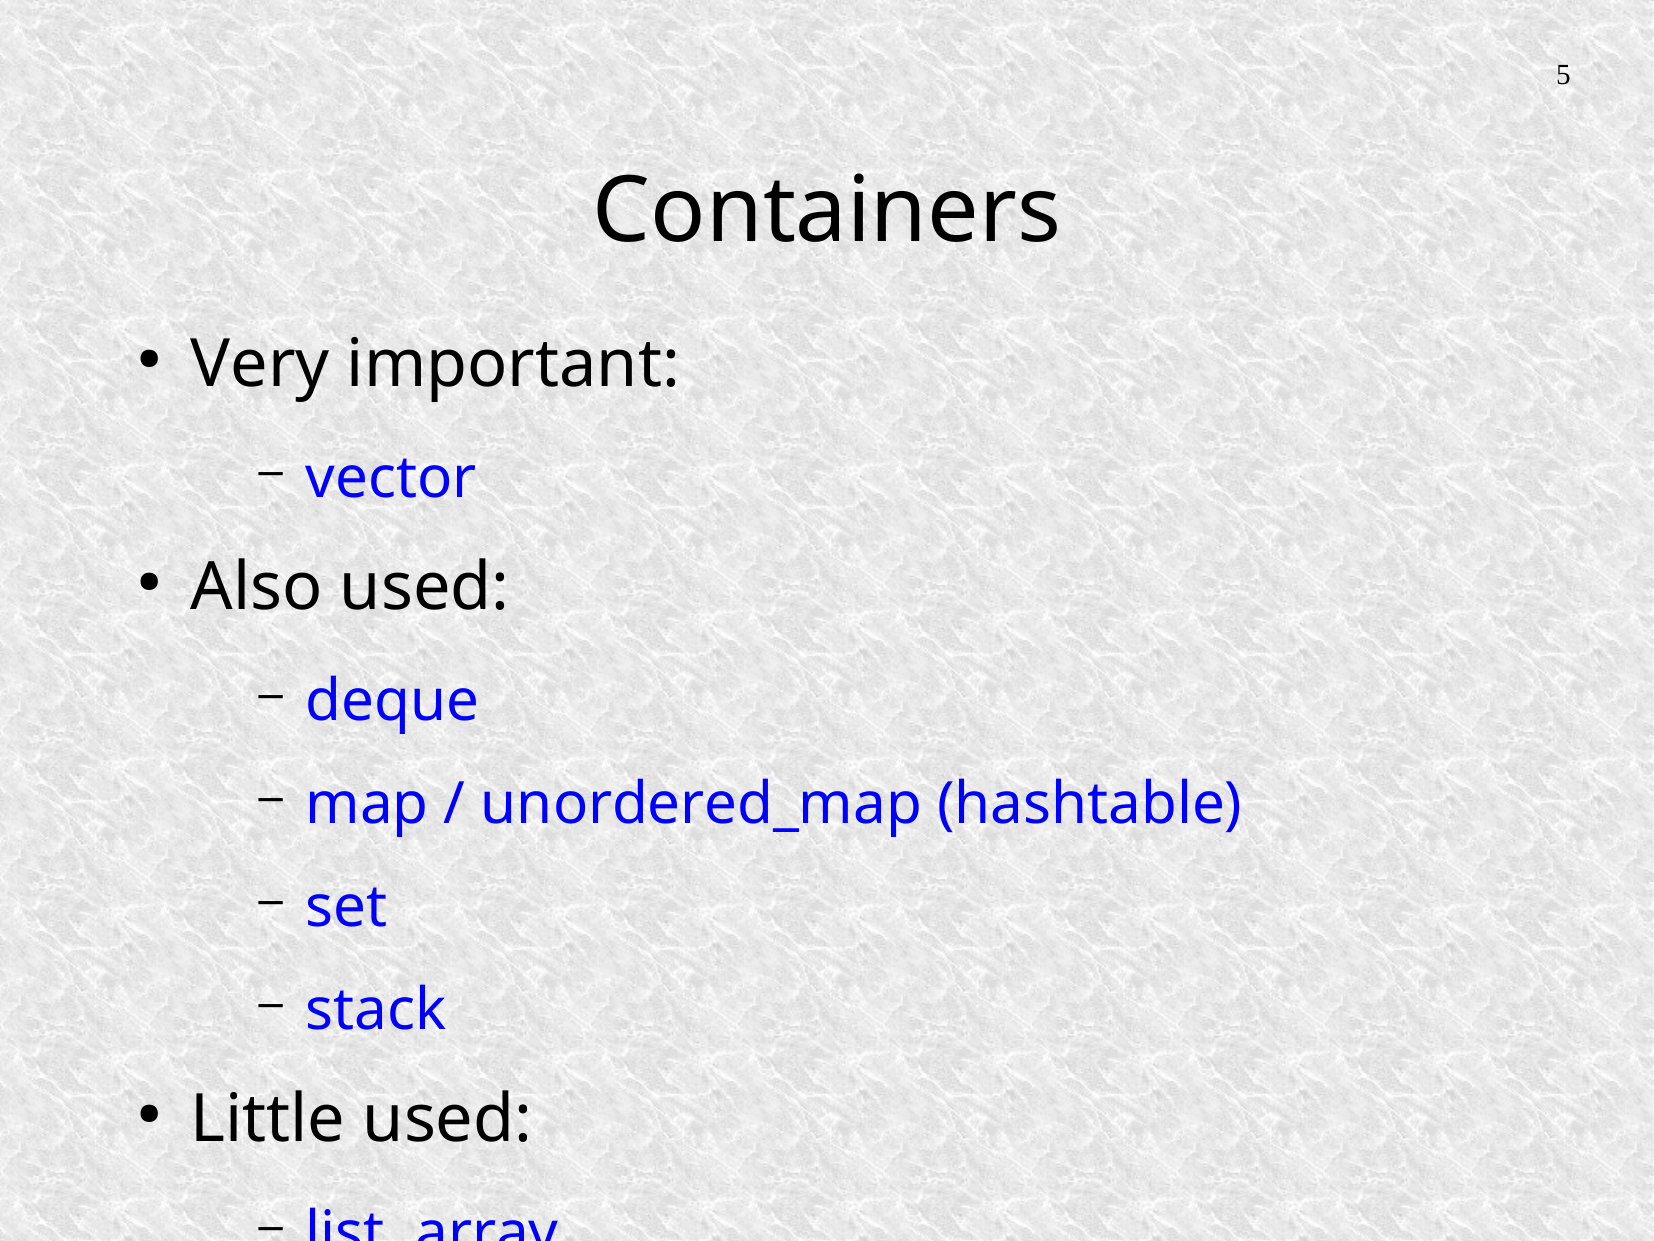

5
# Containers
Very important:
vector
Also used:
deque
map / unordered_map (hashtable)
set
stack
Little used:
list, array